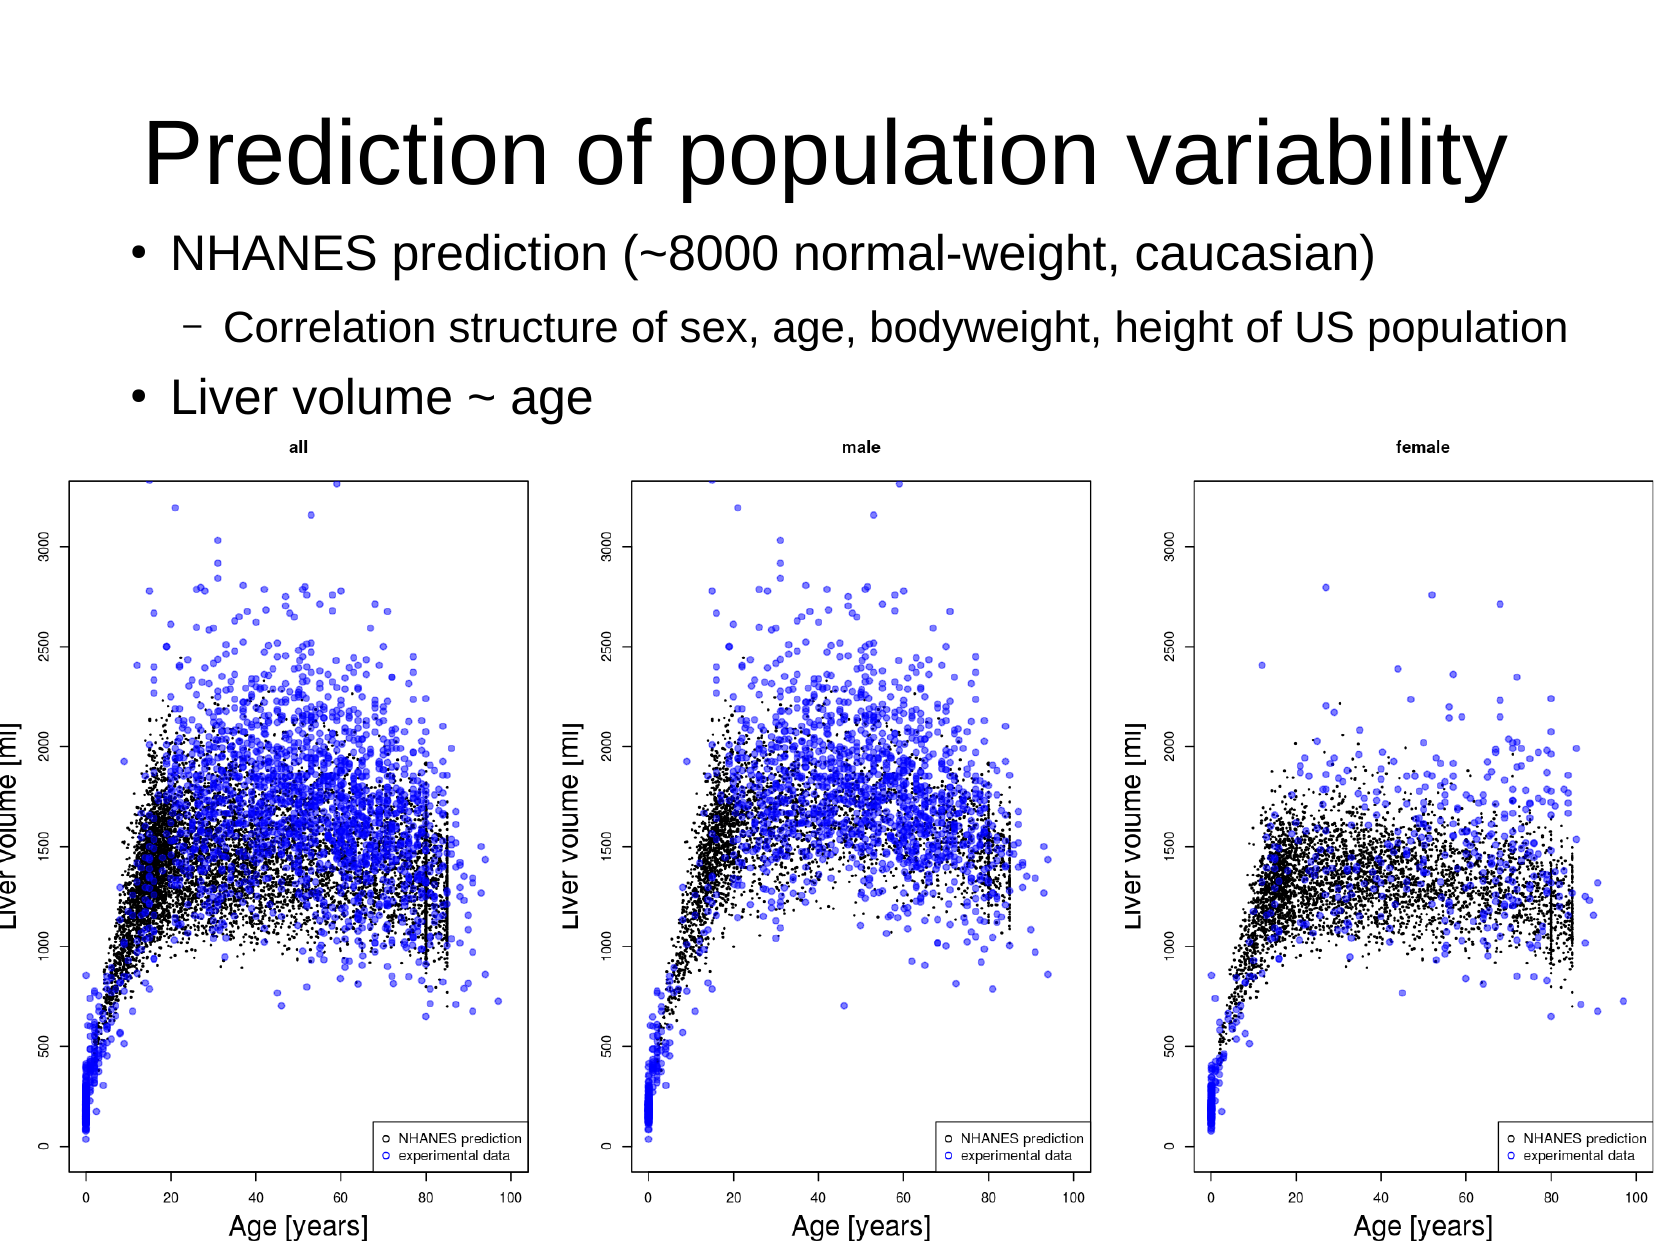

# Prediction of population variability
NHANES prediction (~8000 normal-weight, caucasian)
Correlation structure of sex, age, bodyweight, height of US population
Liver volume ~ age